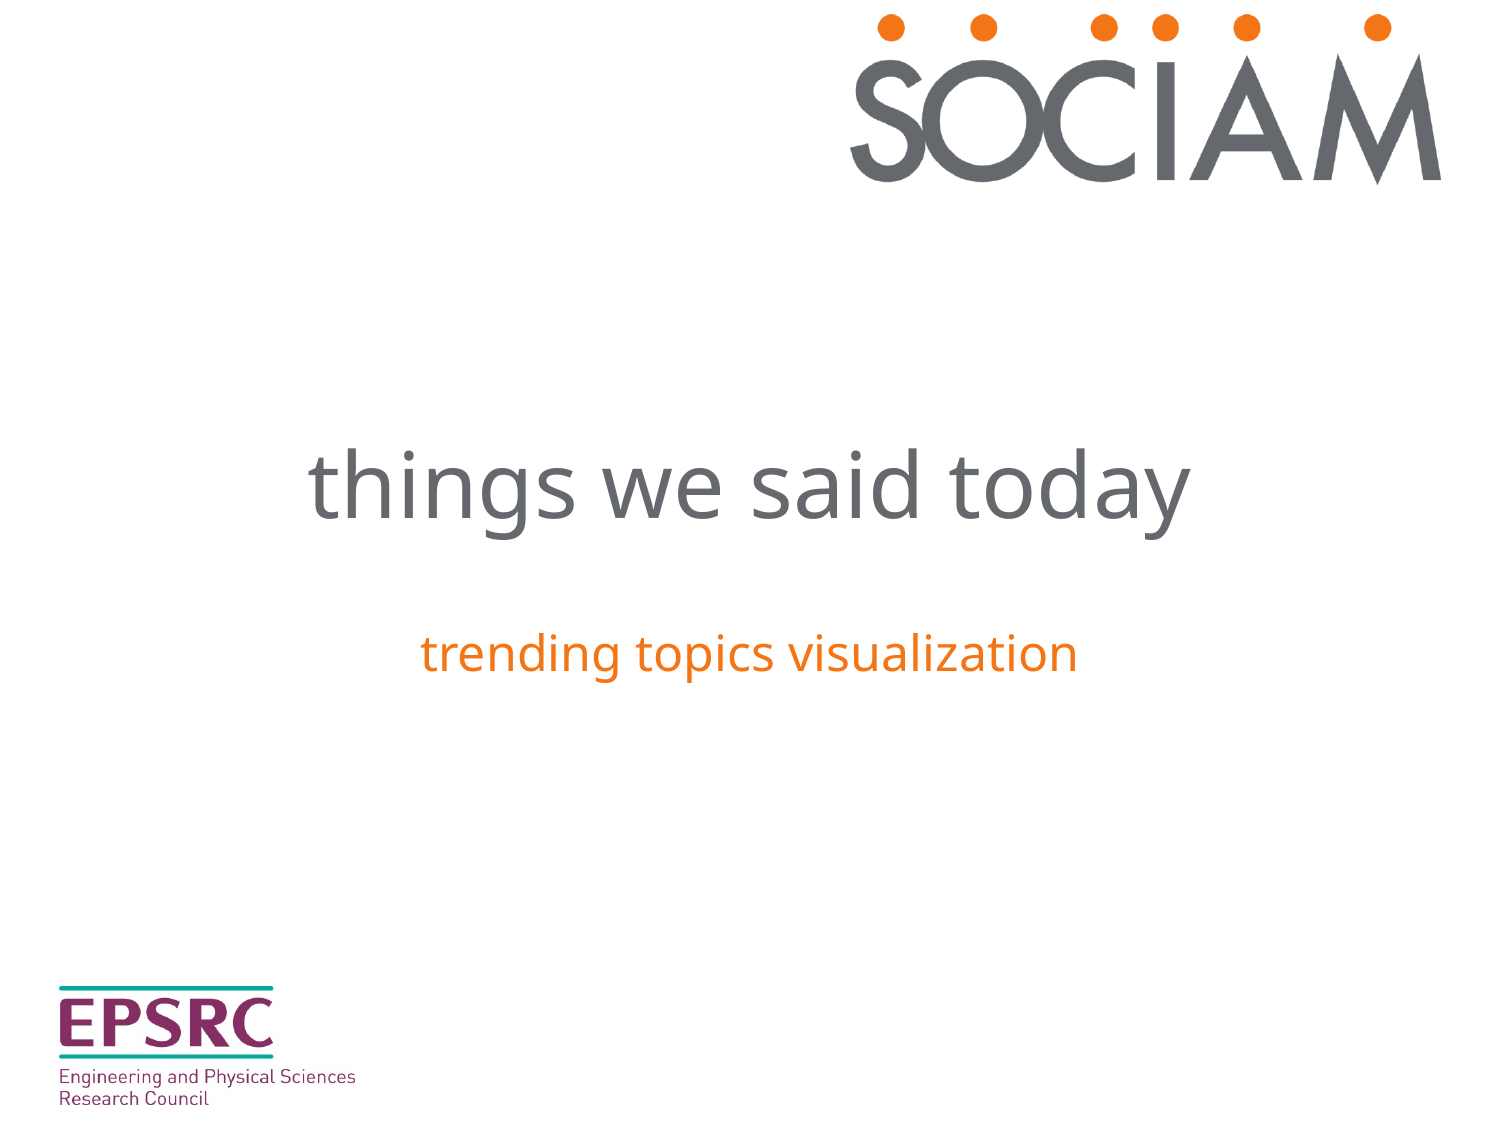

# things we said today
trending topics visualization